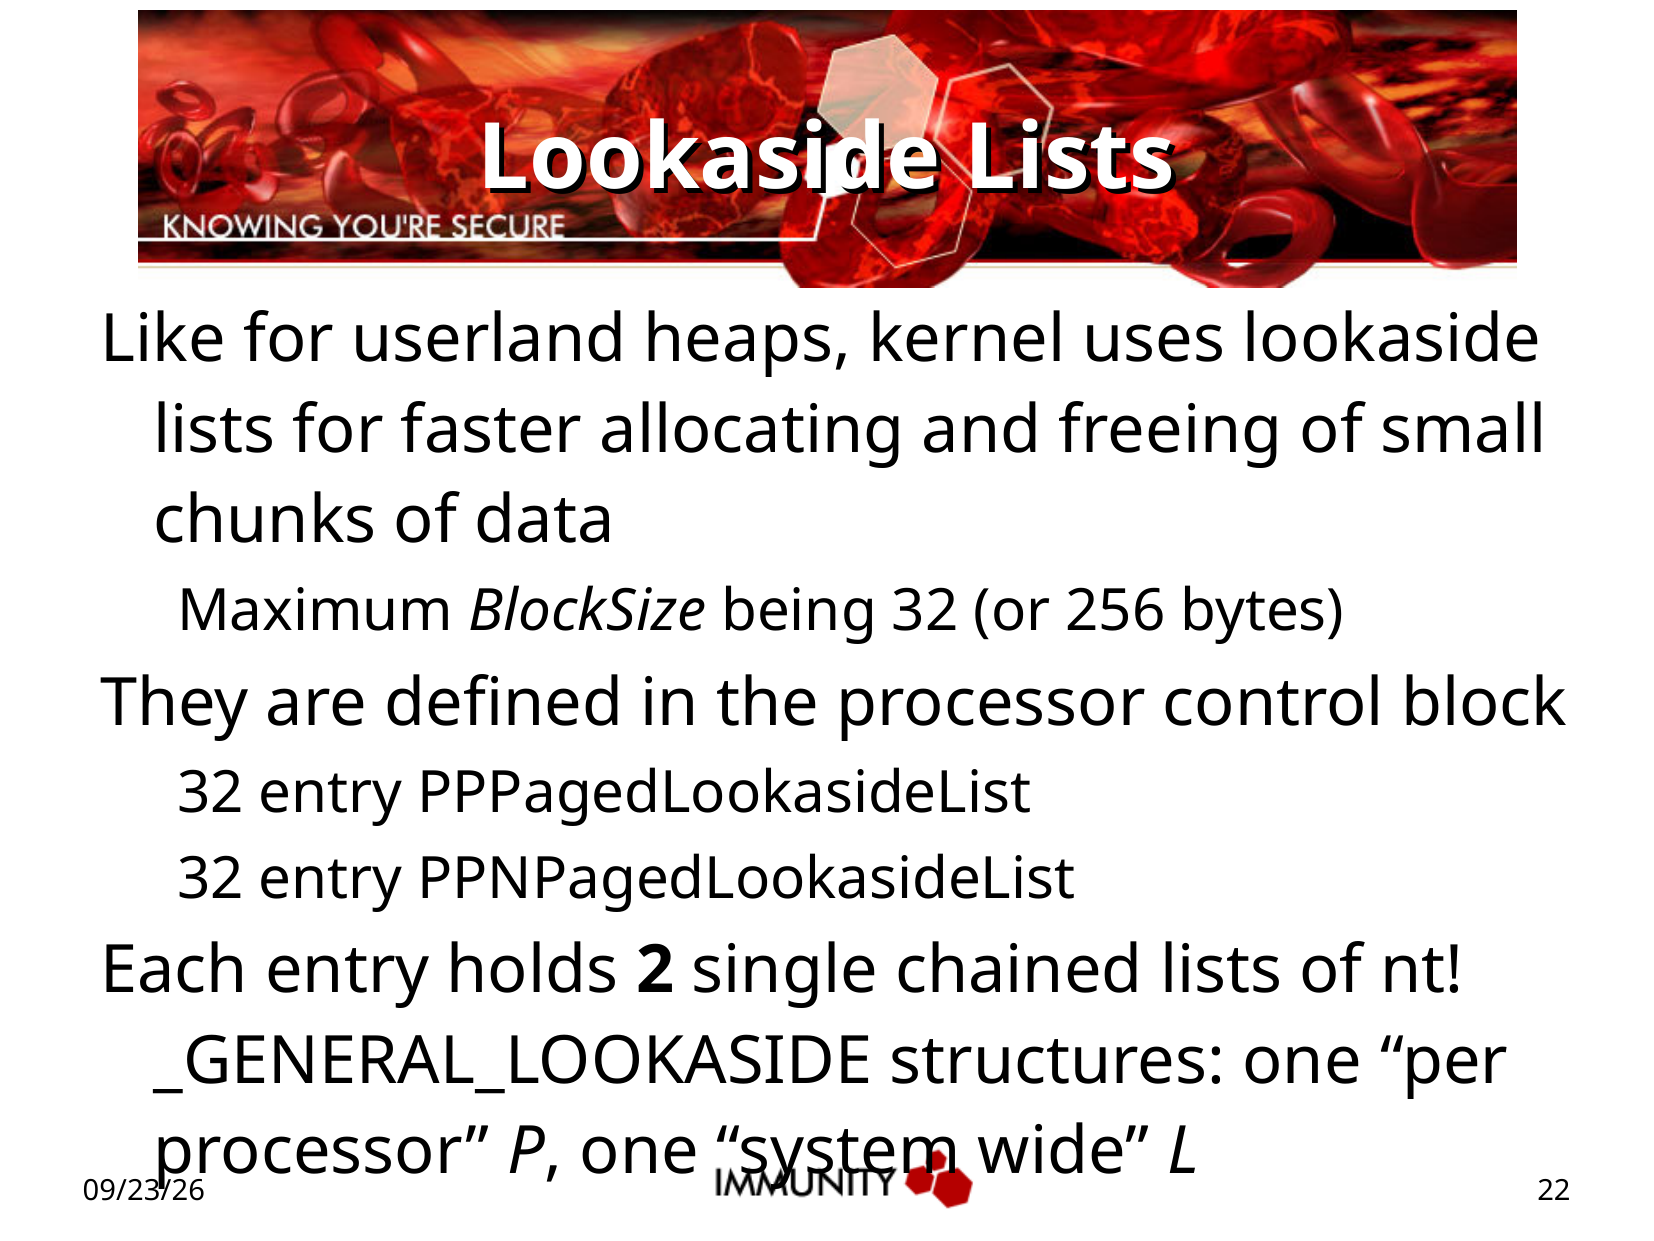

# Lookaside Lists
Like for userland heaps, kernel uses lookaside lists for faster allocating and freeing of small chunks of data
Maximum BlockSize being 32 (or 256 bytes)
They are defined in the processor control block
32 entry PPPagedLookasideList
32 entry PPNPagedLookasideList
Each entry holds 2 single chained lists of nt!_GENERAL_LOOKASIDE structures: one “per processor” P, one “system wide” L
22